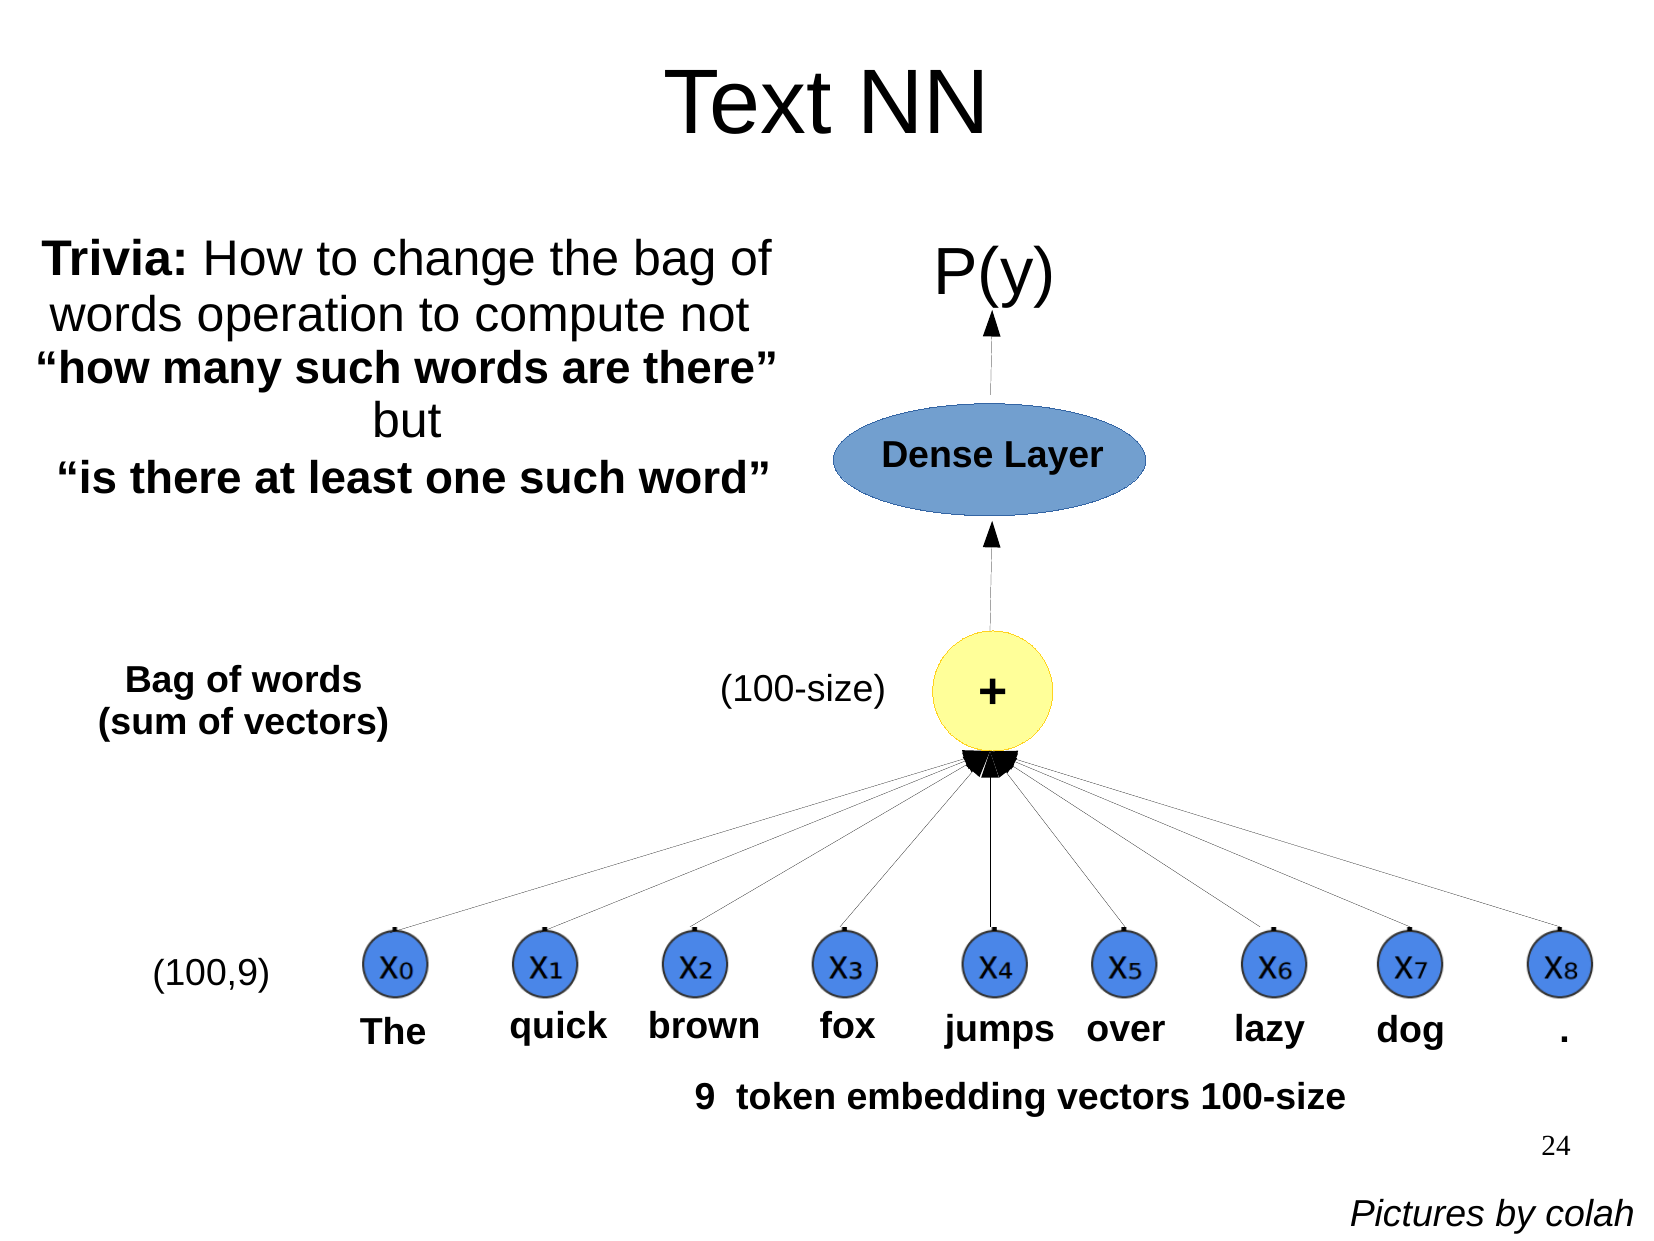

# Text NN
Trivia: How to change the bag of words operation to compute not
“how many such words are there”
but
 “is there at least one such word”
P(y)
P(y)
(n classes)
Dense
 (64)
Max
Max over time
Dense Layer
(64x3)
convolution
64x(32x2)
+
(32x4)
(32x4)
Bag of words
(sum of vectors)
(100-size)
Max pooling size-2
(32x8)
convolution
32x(100x2)
(100,9)
quick
brown
fox
jumps
over
lazy
dog
.
The
9 token embedding vectors 100-size
24
Pictures by colah